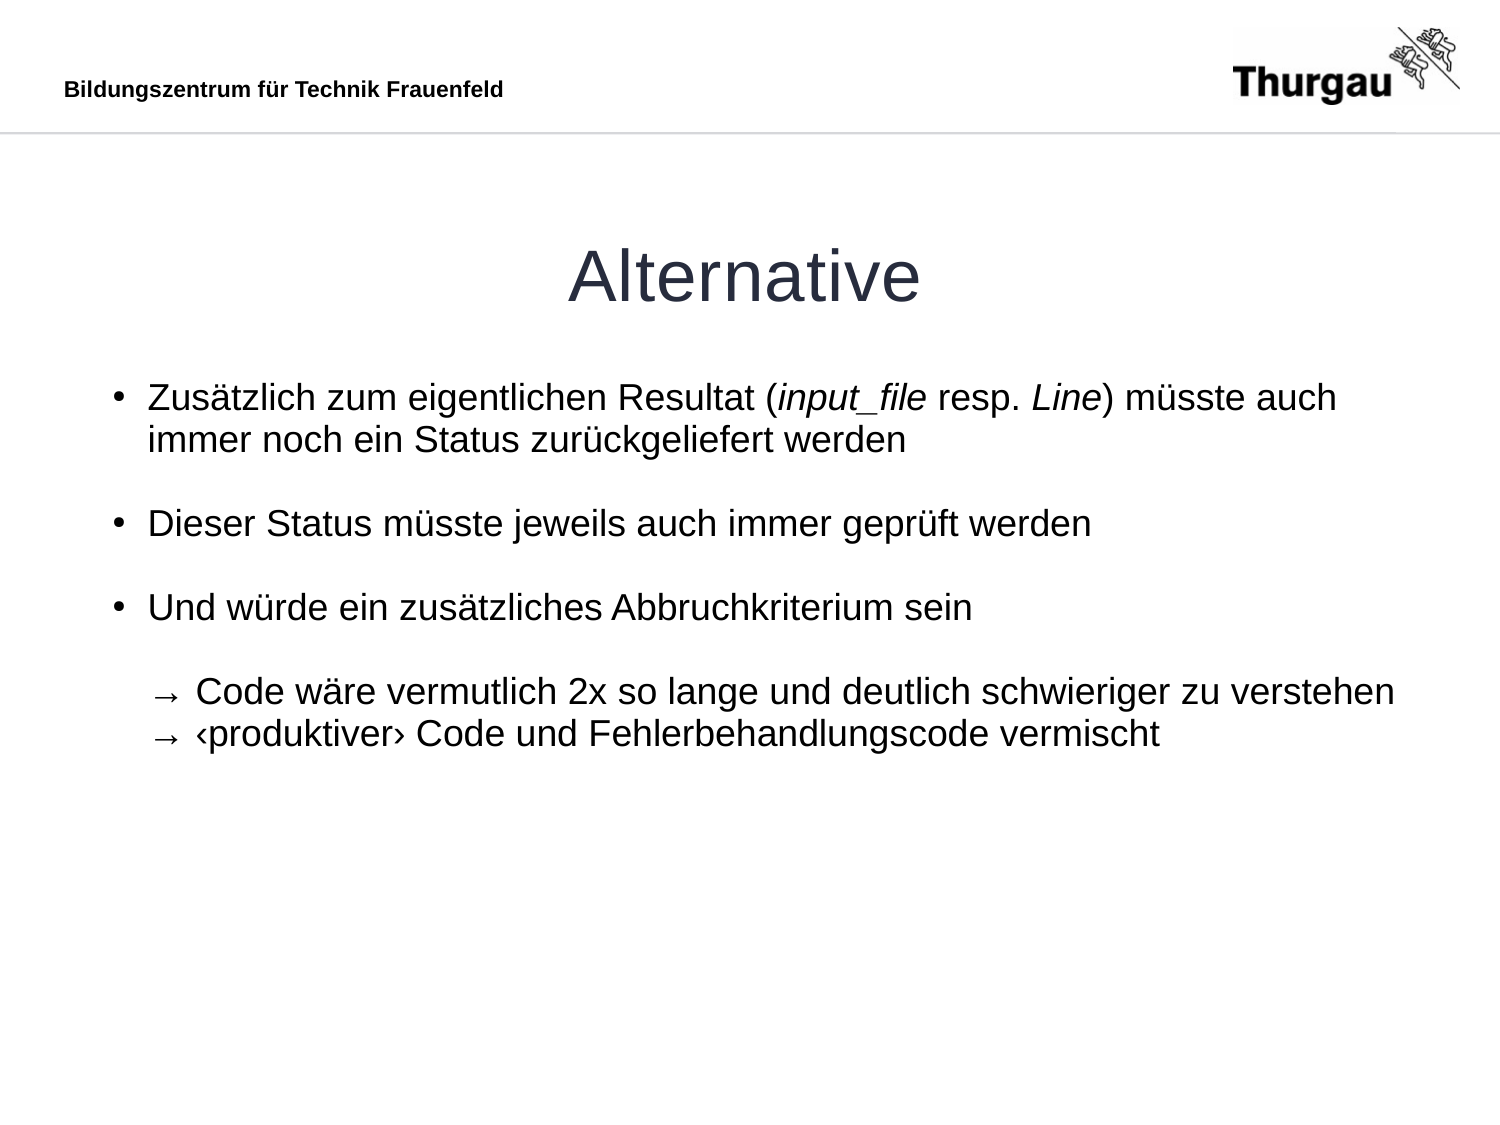

Bildungszentrum für Technik Frauenfeld
Alternative
Zusätzlich zum eigentlichen Resultat (input_file resp. Line) müsste auch immer noch ein Status zurückgeliefert werden
Dieser Status müsste jeweils auch immer geprüft werden
Und würde ein zusätzliches Abbruchkriterium sein
→ Code wäre vermutlich 2x so lange und deutlich schwieriger zu verstehen
→ ‹produktiver› Code und Fehlerbehandlungscode vermischt